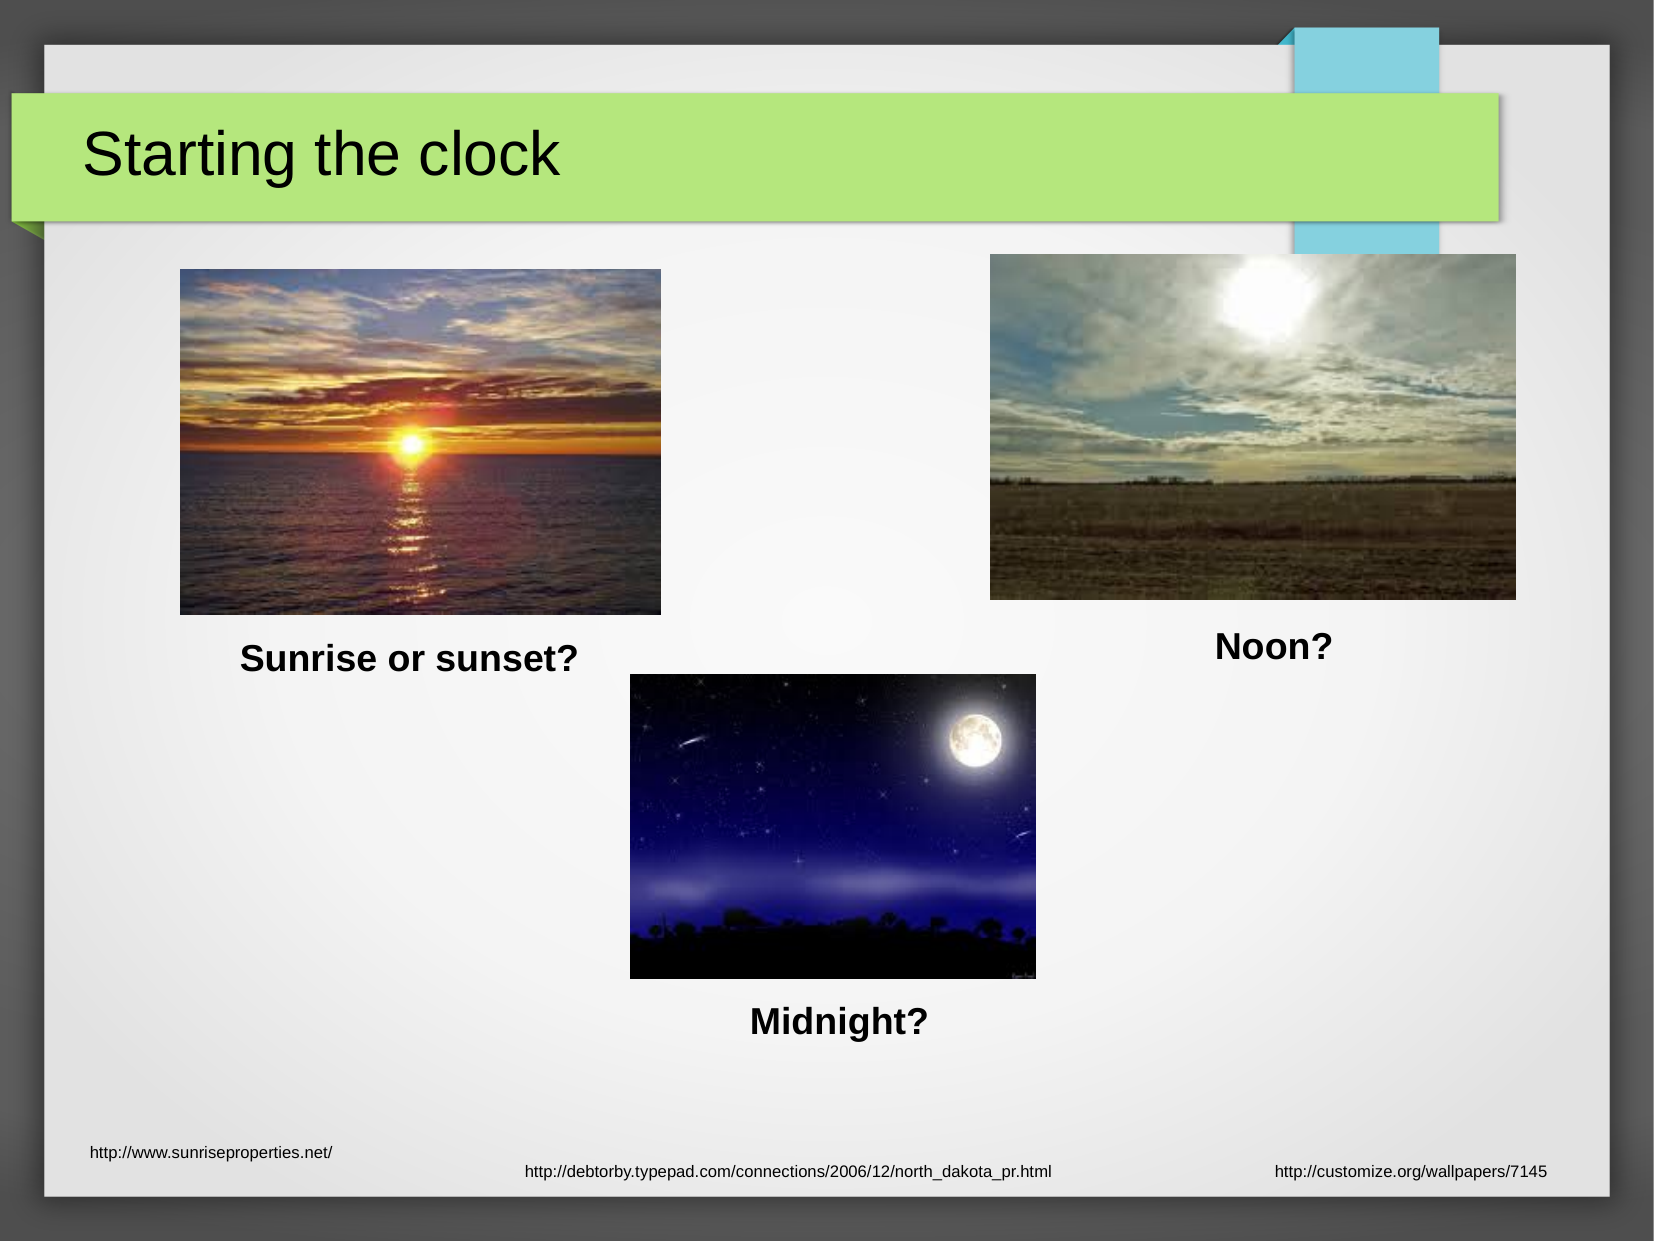

# Starting the clock
Noon?
Sunrise or sunset?
Midnight?
http://www.sunriseproperties.net/
http://debtorby.typepad.com/connections/2006/12/north_dakota_pr.html
http://customize.org/wallpapers/7145